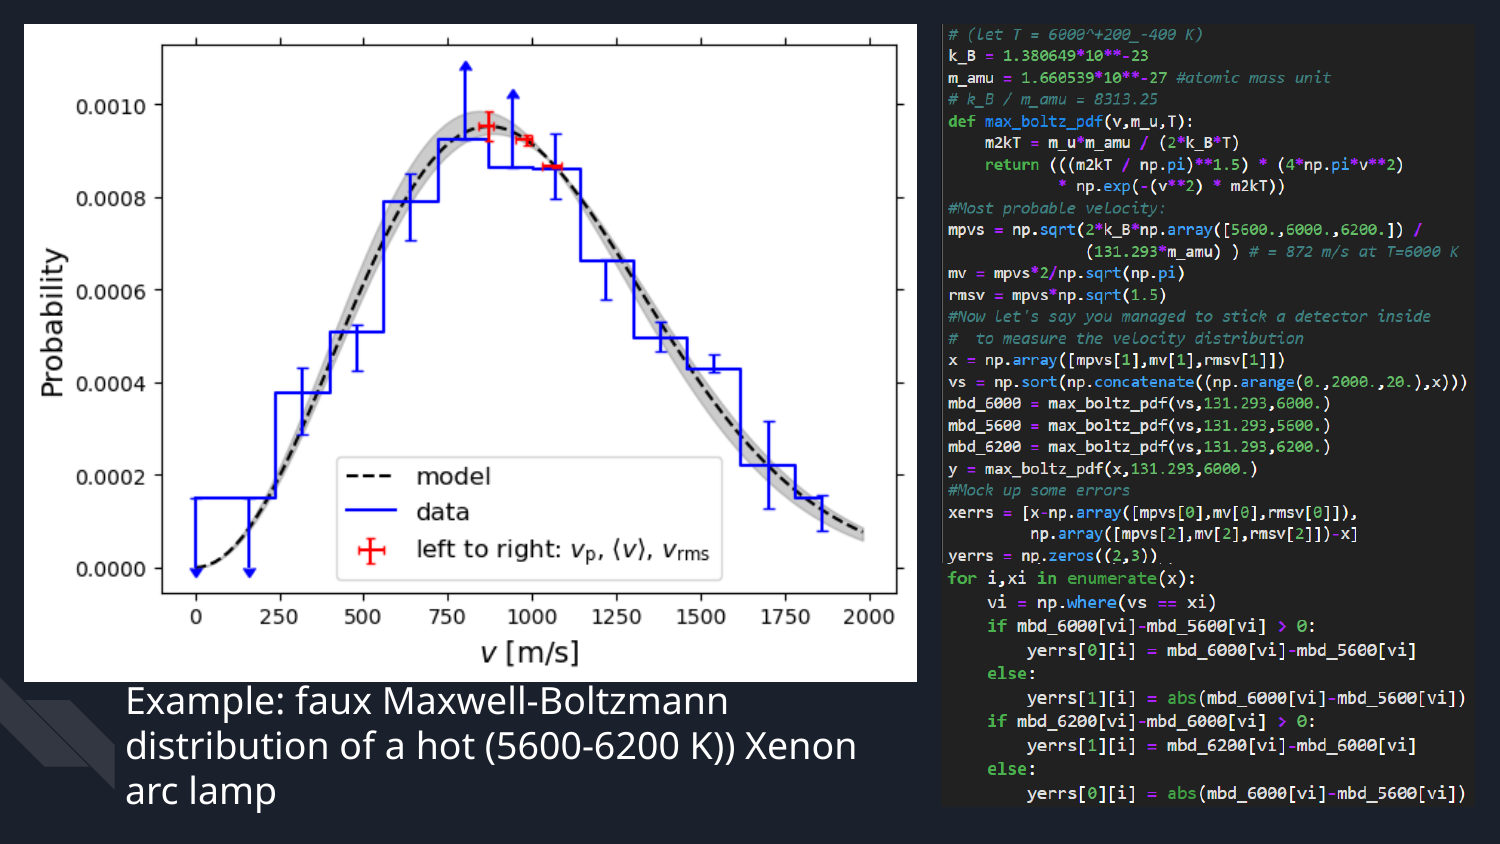

# Example: faux Maxwell-Boltzmann distribution of a hot (5600-6200 K)) Xenon arc lamp